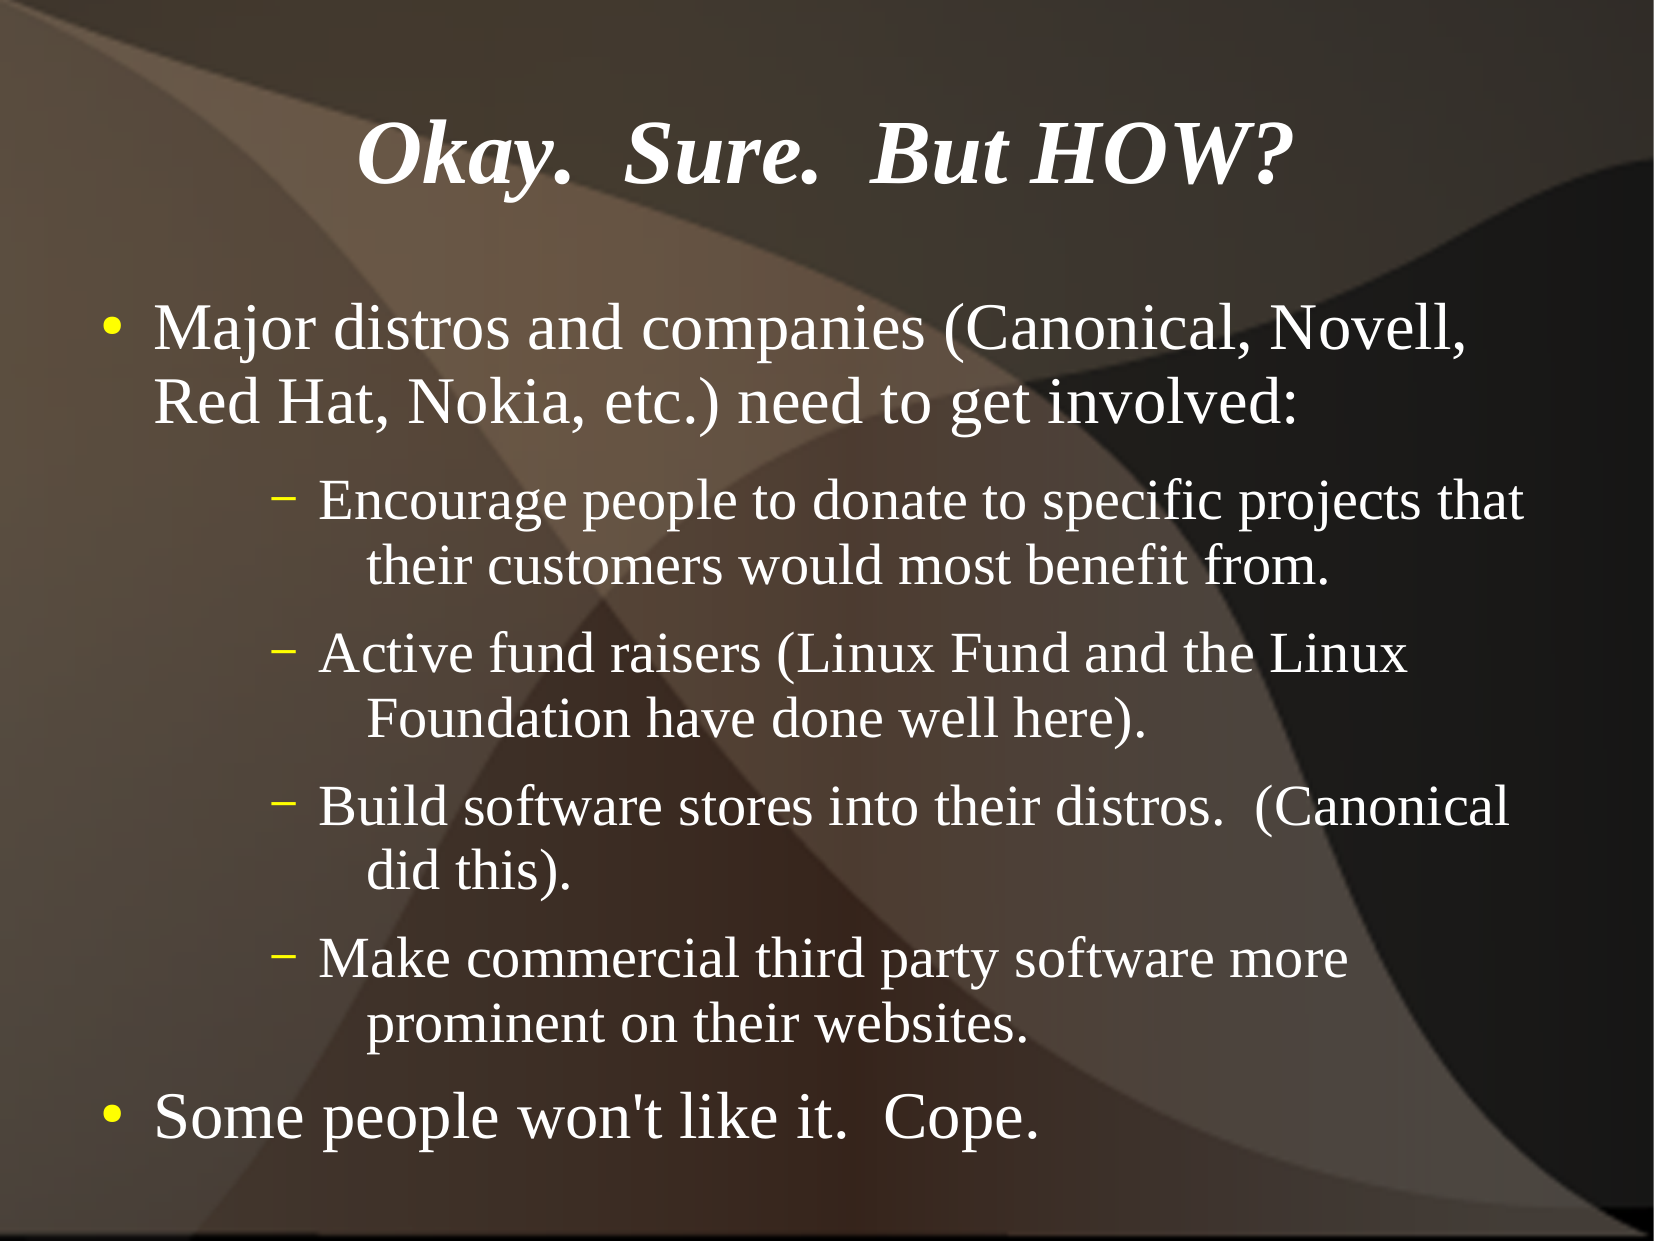

# Okay. Sure. But HOW?
Major distros and companies (Canonical, Novell, Red Hat, Nokia, etc.) need to get involved:
Encourage people to donate to specific projects that their customers would most benefit from.
Active fund raisers (Linux Fund and the Linux Foundation have done well here).
Build software stores into their distros. (Canonical did this).
Make commercial third party software more prominent on their websites.
Some people won't like it. Cope.